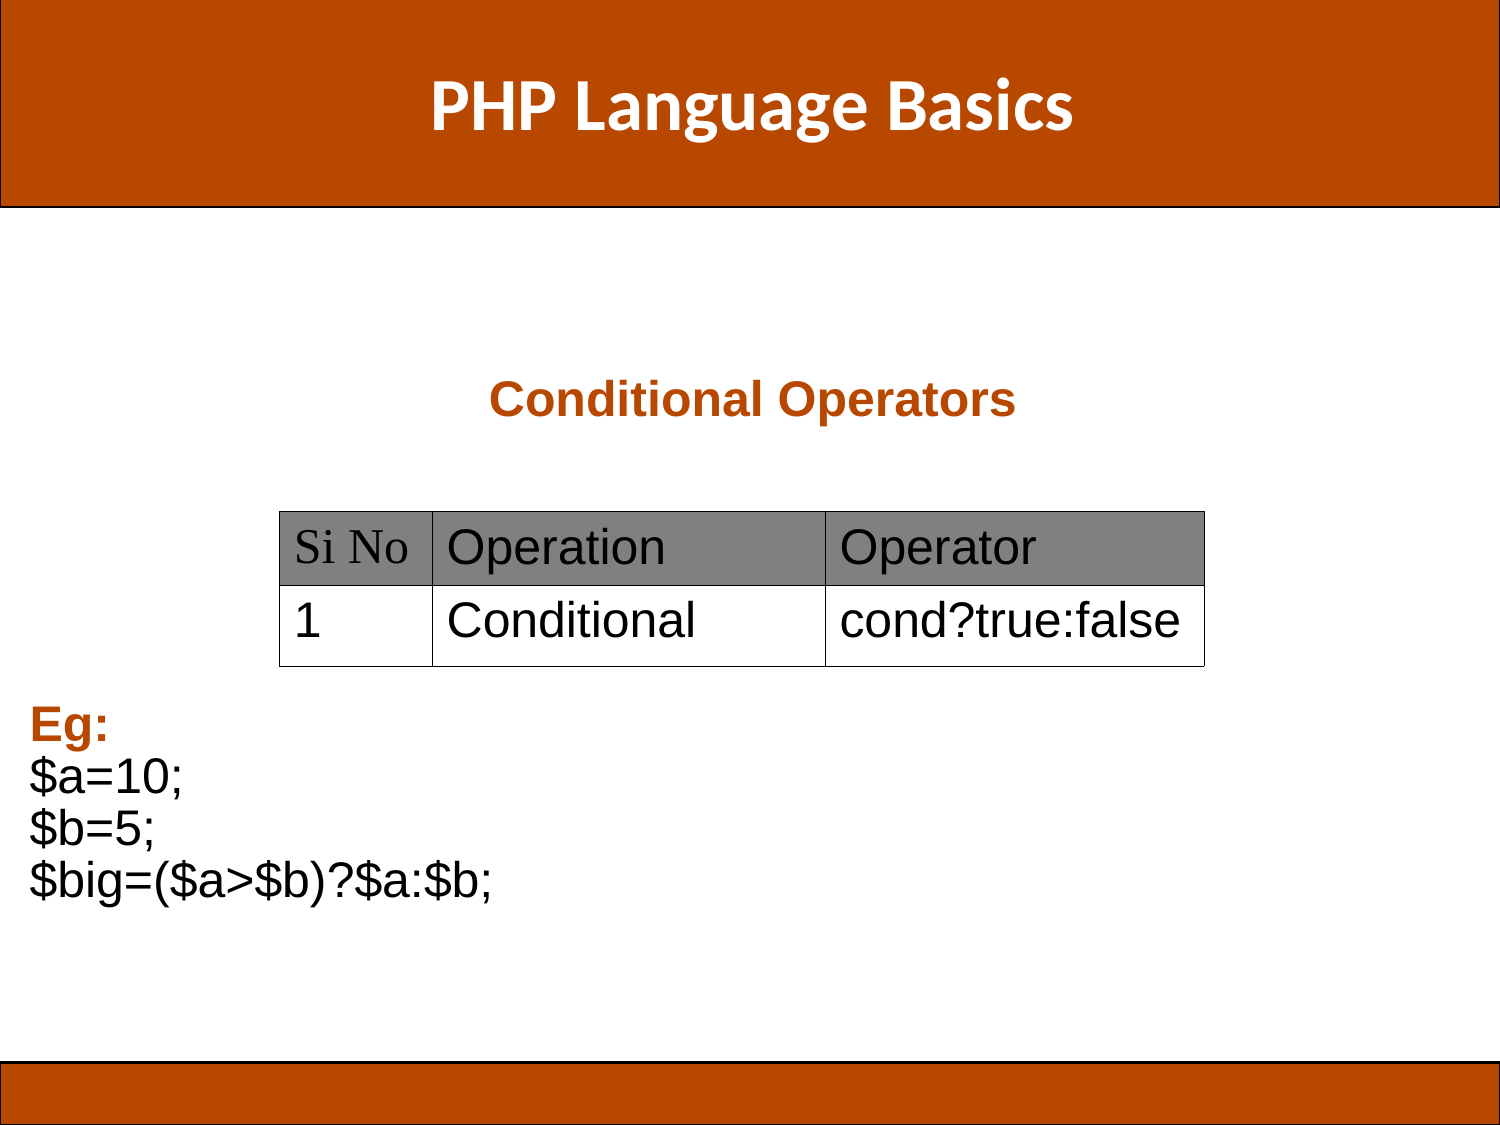

PHP Language Basics
Conditional Operators
| Si No | Operation | Operator |
| --- | --- | --- |
| 1 | Conditional | cond?true:false |
Eg:
$a=10;
$b=5;
$big=($a>$b)?$a:$b;